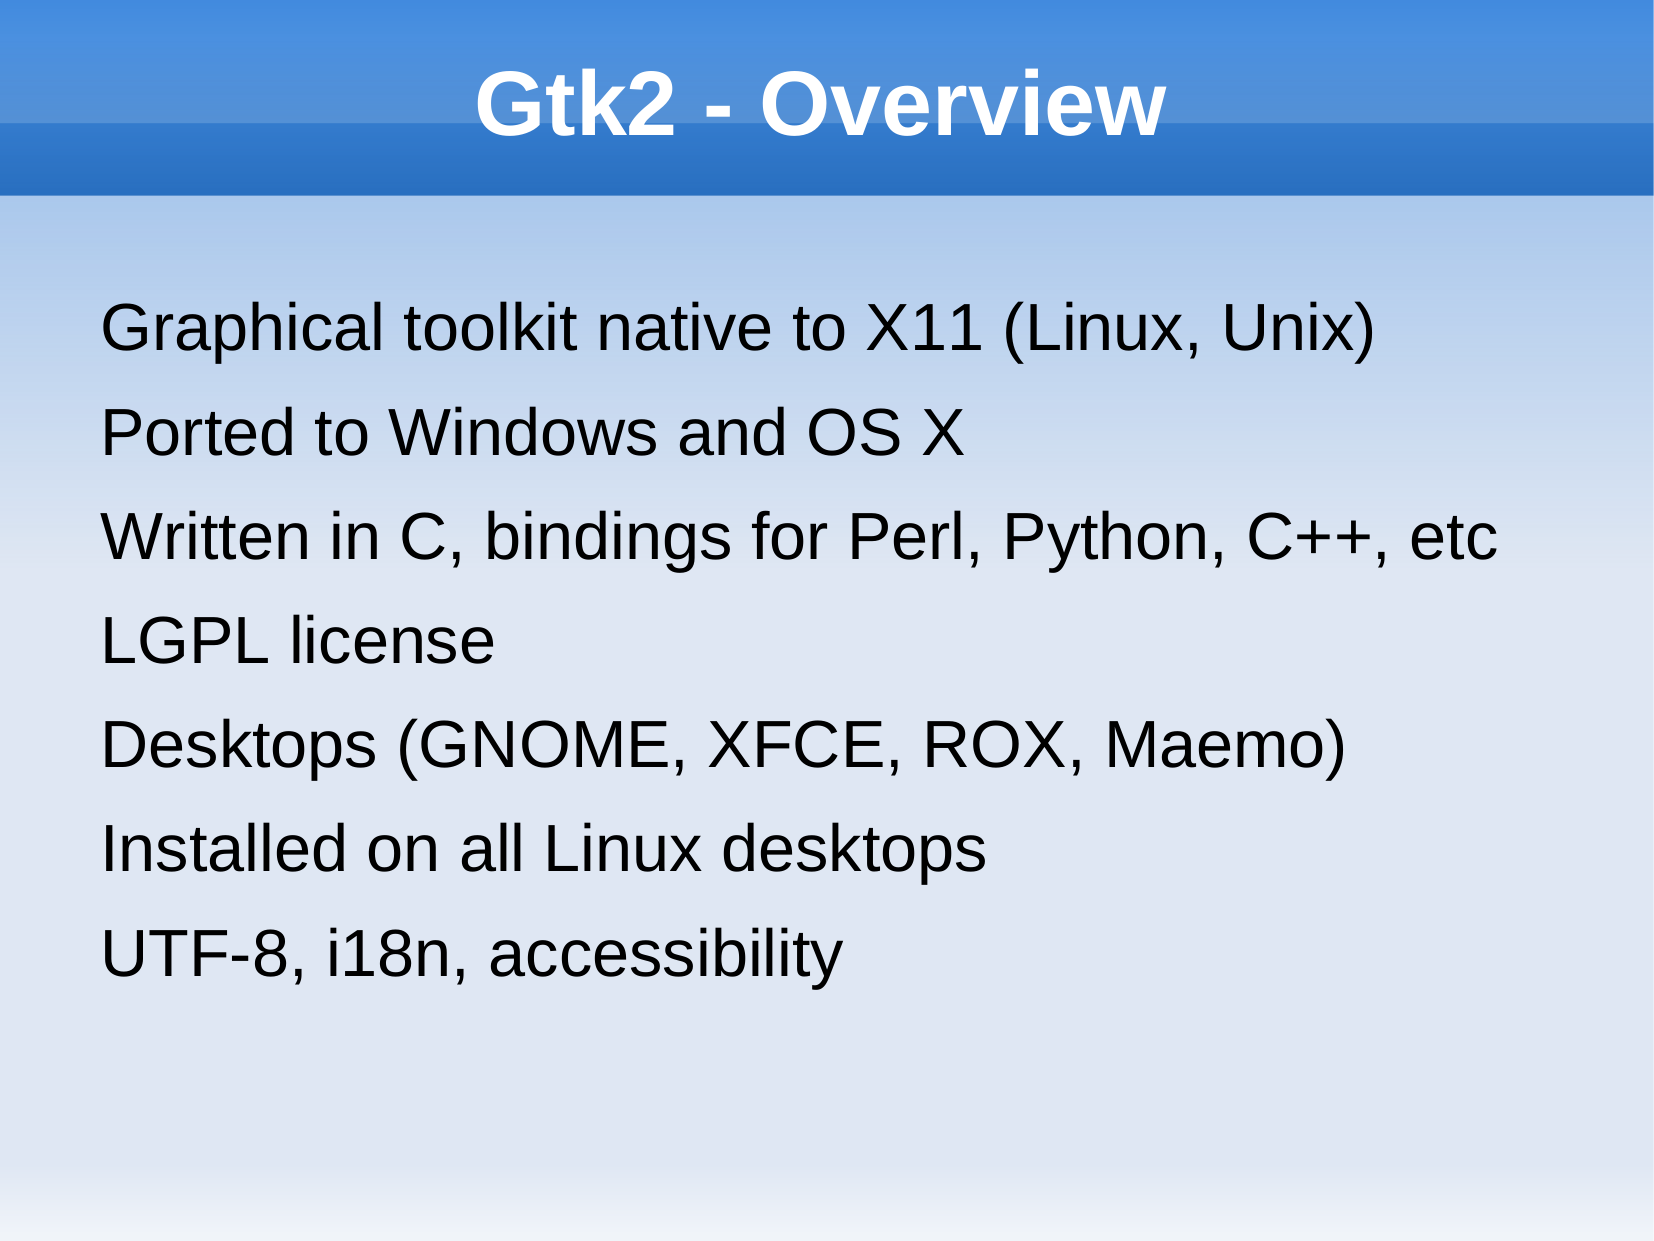

# Gtk2 - Overview
Graphical toolkit native to X11 (Linux, Unix)
Ported to Windows and OS X
Written in C, bindings for Perl, Python, C++, etc
LGPL license
Desktops (GNOME, XFCE, ROX, Maemo)
Installed on all Linux desktops
UTF-8, i18n, accessibility